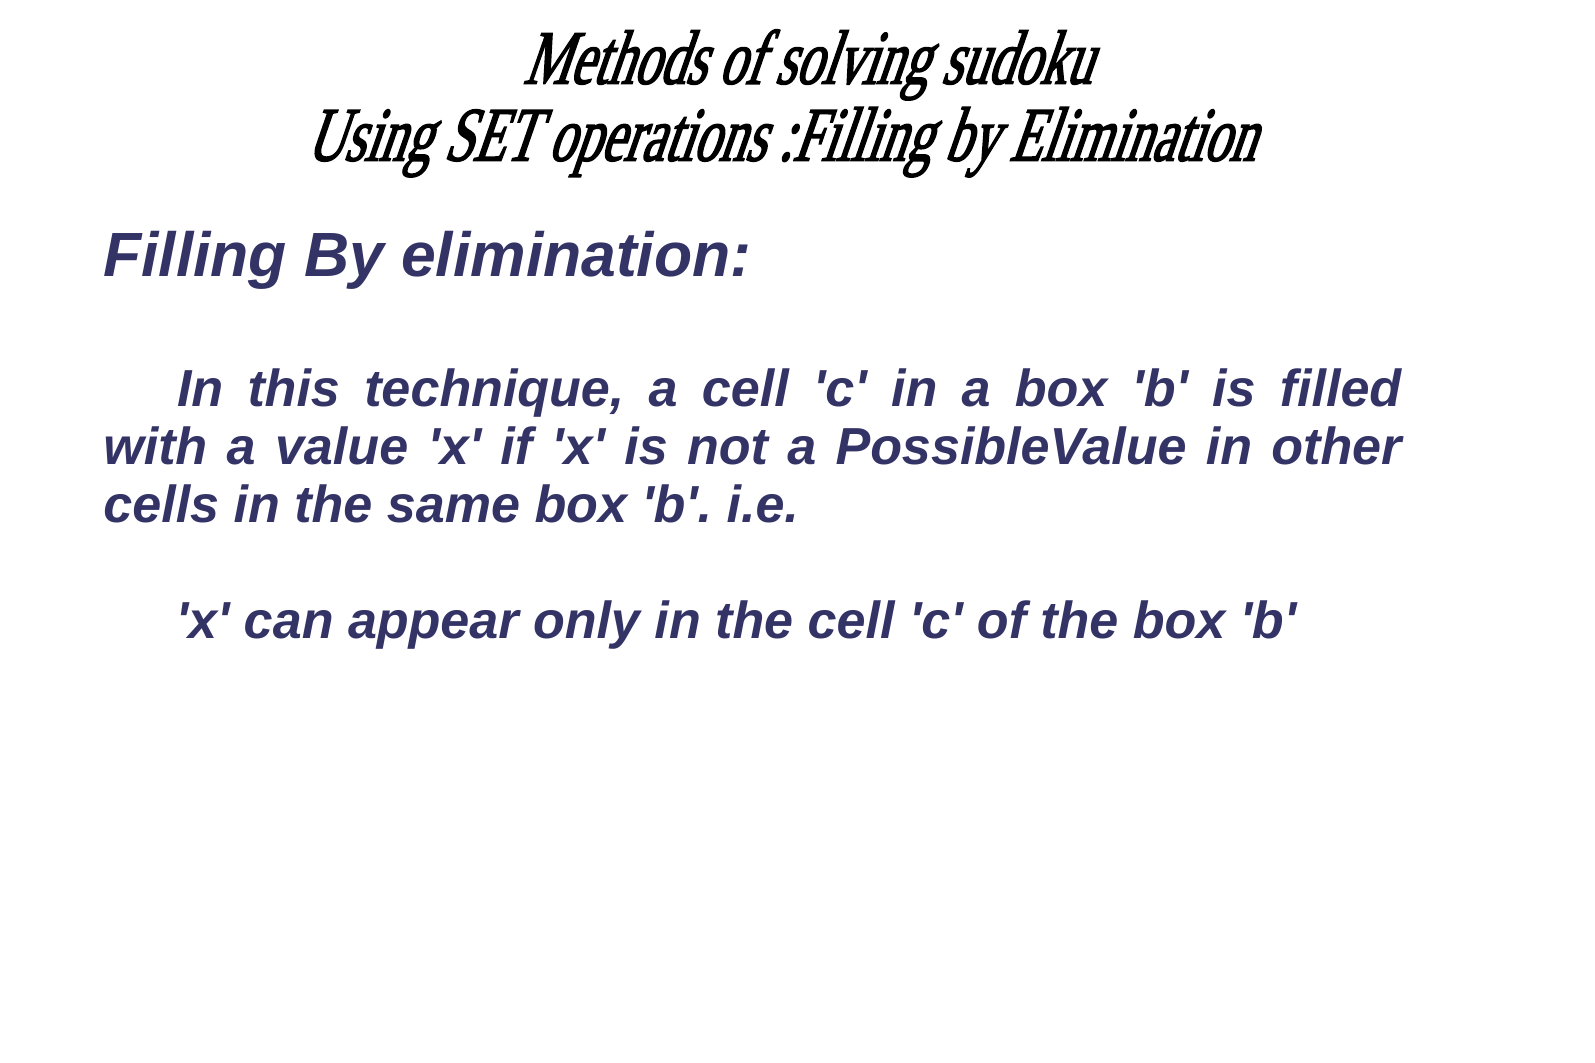

Methods of solving sudoku
Using SET operations :Filling by Elimination
Filling By elimination:
	In this technique, a cell 'c' in a box 'b' is filled with a value 'x' if 'x' is not a PossibleValue in other cells in the same box 'b'. i.e.
 'x' can appear only in the cell 'c' of the box 'b'